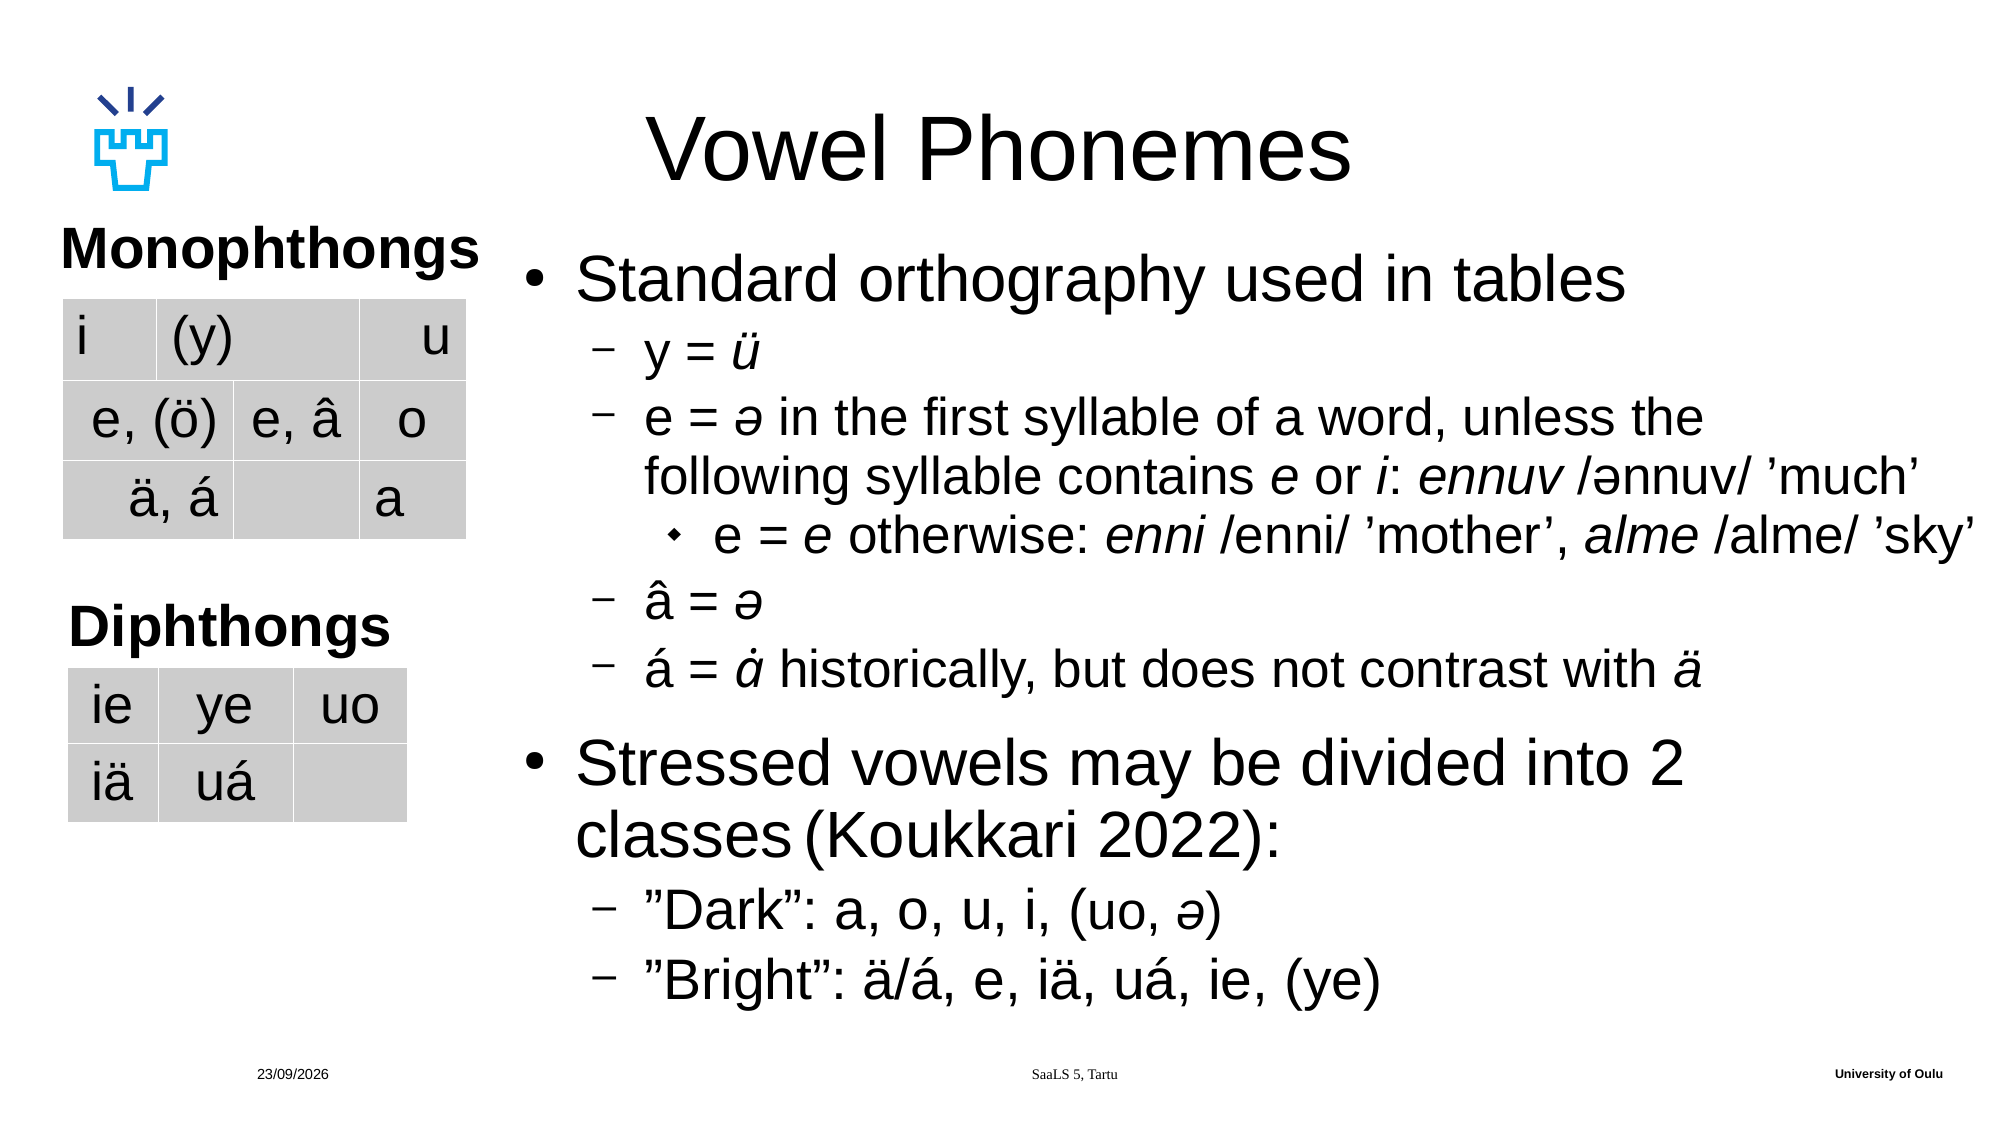

# Vowel Phonemes
Monophthongs
Standard orthography used in tables
y = ü
e = ə in the first syllable of a word, unless the
following syllable contains e or i: ennuv /ənnuv/ ’much’
e = e otherwise: enni /enni/ ’mother’, alme /alme/ ’sky’
â = ə
á = ȧ historically, but does not contrast with ä
Stressed vowels may be divided into 2
classes (Koukkari 2022):
”Dark”: a, o, u, i, (uo, ə)
”Bright”: ä/á, e, iä, uá, ie, (ye)
| i | (y) | | u |
| --- | --- | --- | --- |
| e, (ö) | | e, â | o |
| ä, á | | | a |
 Diphthongs
| ie | ye | uo |
| --- | --- | --- |
| iä | uá | |
https://github.com/tkoukkar/anaraskiela/blob/master/Koukkari_Tuomas-CIFUXIII-oovdanpyehtim.pdf